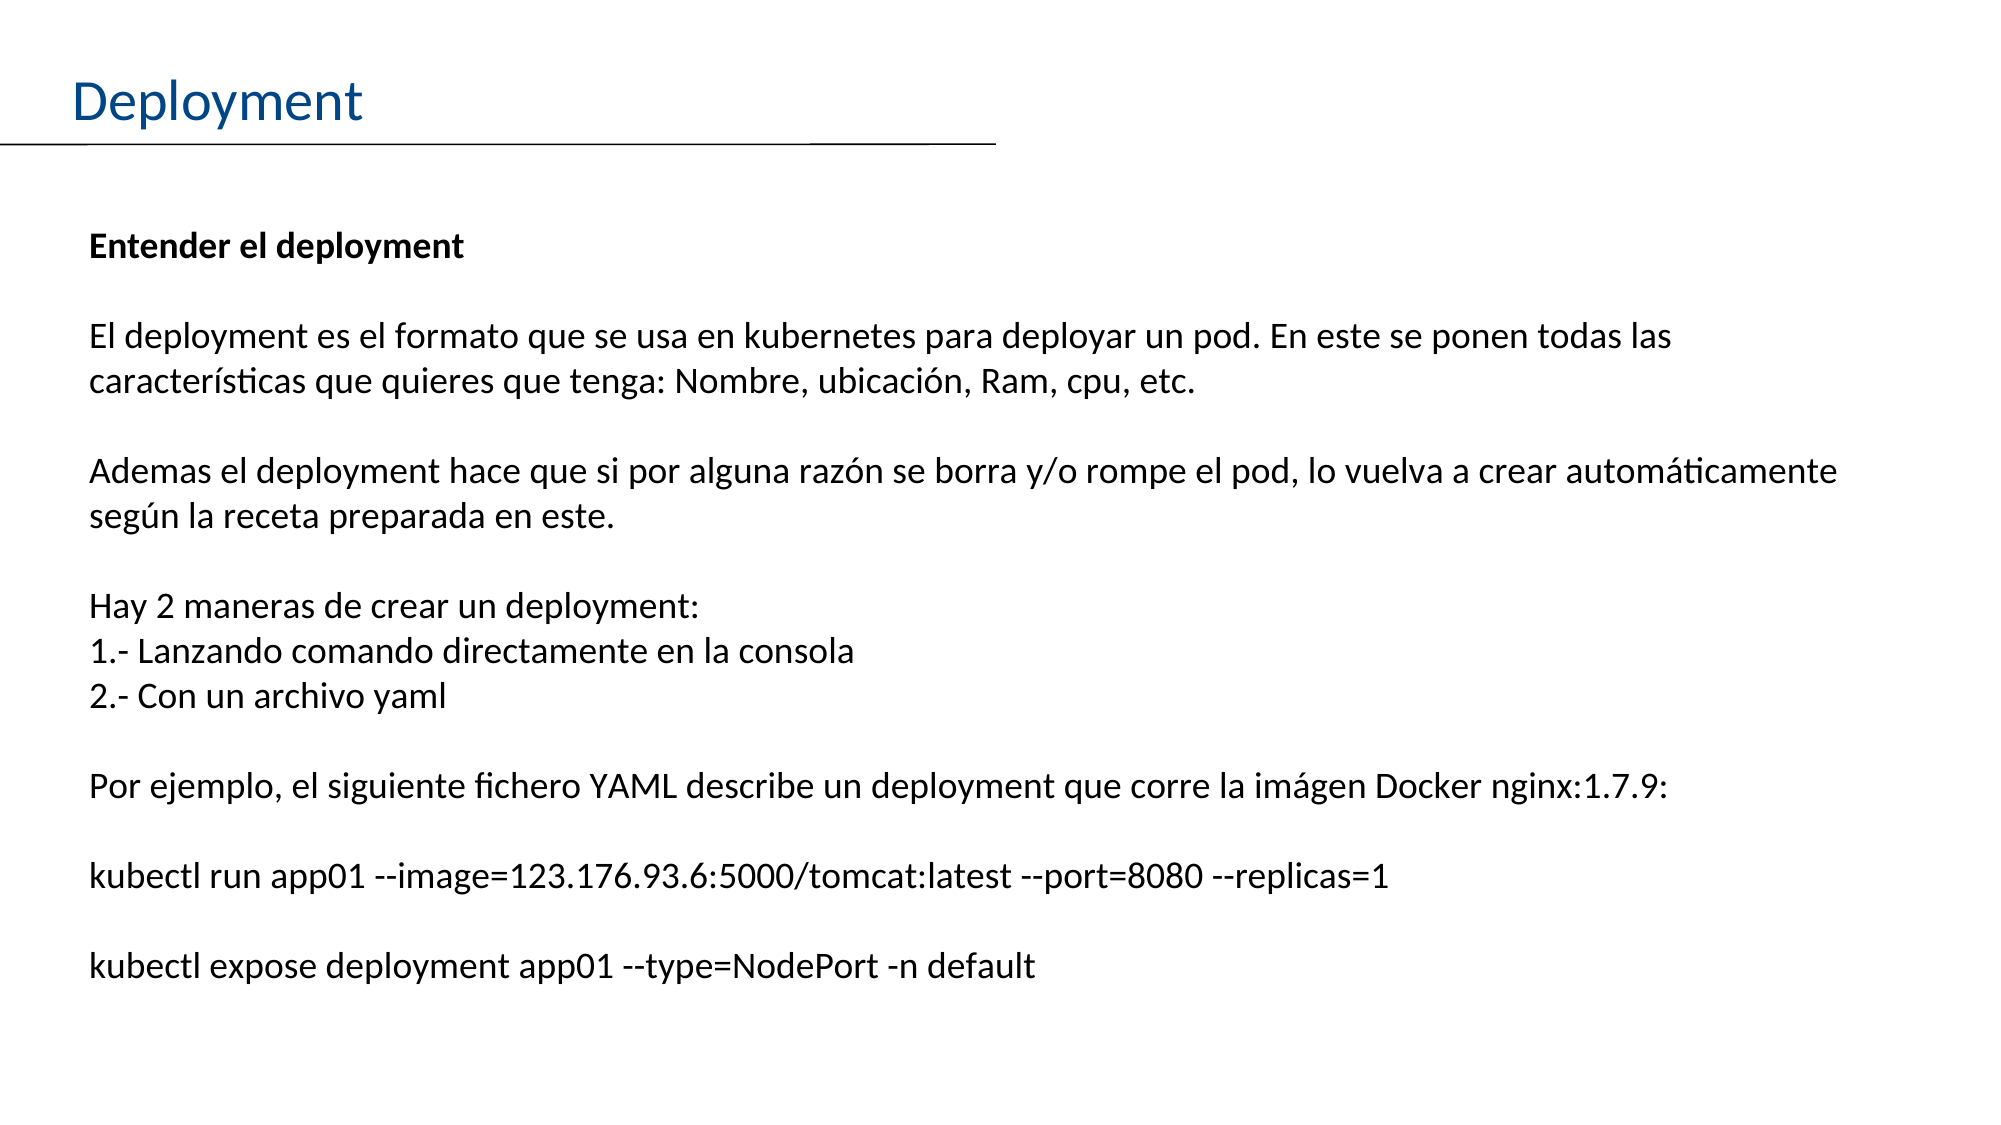

Deployment
Entender el deployment
El deployment es el formato que se usa en kubernetes para deployar un pod. En este se ponen todas las características que quieres que tenga: Nombre, ubicación, Ram, cpu, etc.
Ademas el deployment hace que si por alguna razón se borra y/o rompe el pod, lo vuelva a crear automáticamente según la receta preparada en este.
Hay 2 maneras de crear un deployment:
1.- Lanzando comando directamente en la consola
2.- Con un archivo yaml
Por ejemplo, el siguiente fichero YAML describe un deployment que corre la imágen Docker nginx:1.7.9:
kubectl run app01 --image=123.176.93.6:5000/tomcat:latest --port=8080 --replicas=1
kubectl expose deployment app01 --type=NodePort -n default